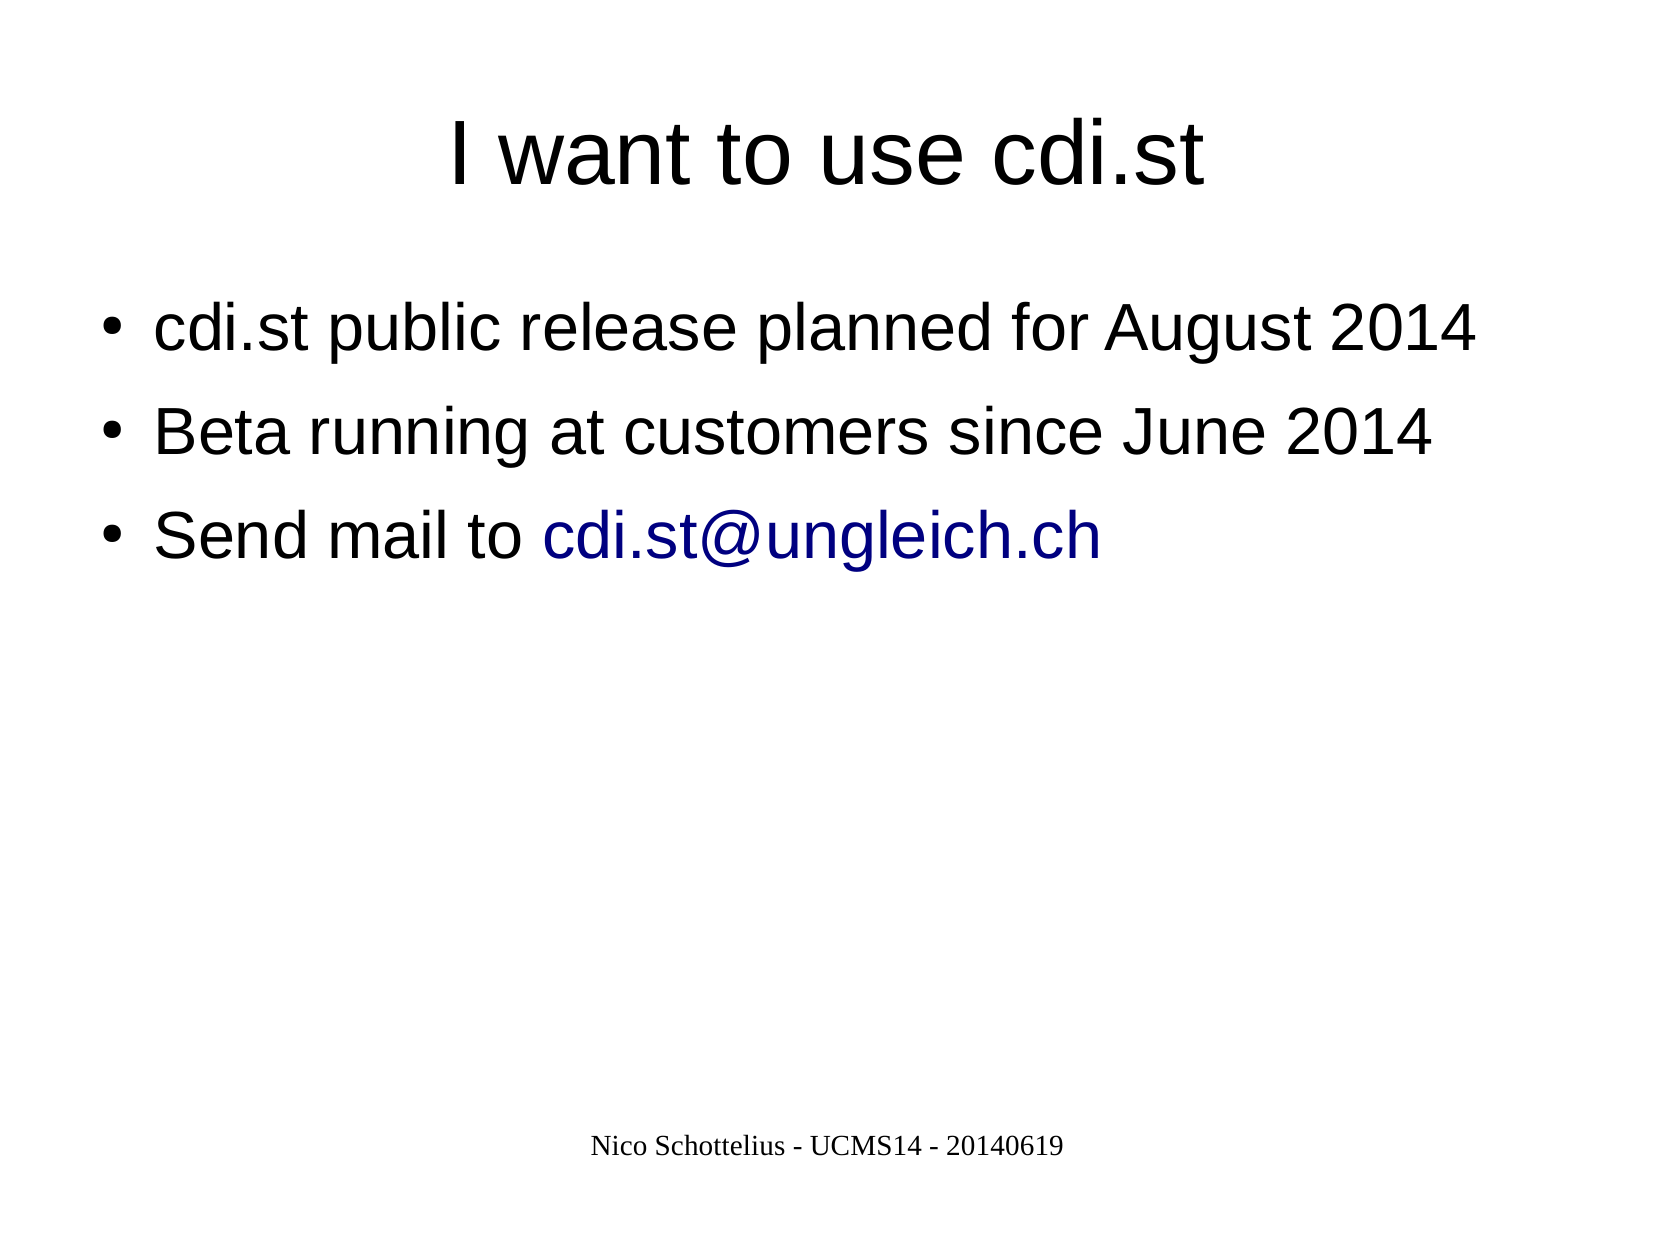

# I want to use cdi.st
cdi.st public release planned for August 2014
Beta running at customers since June 2014
Send mail to cdi.st@ungleich.ch
Nico Schottelius - UCMS14 - 20140619